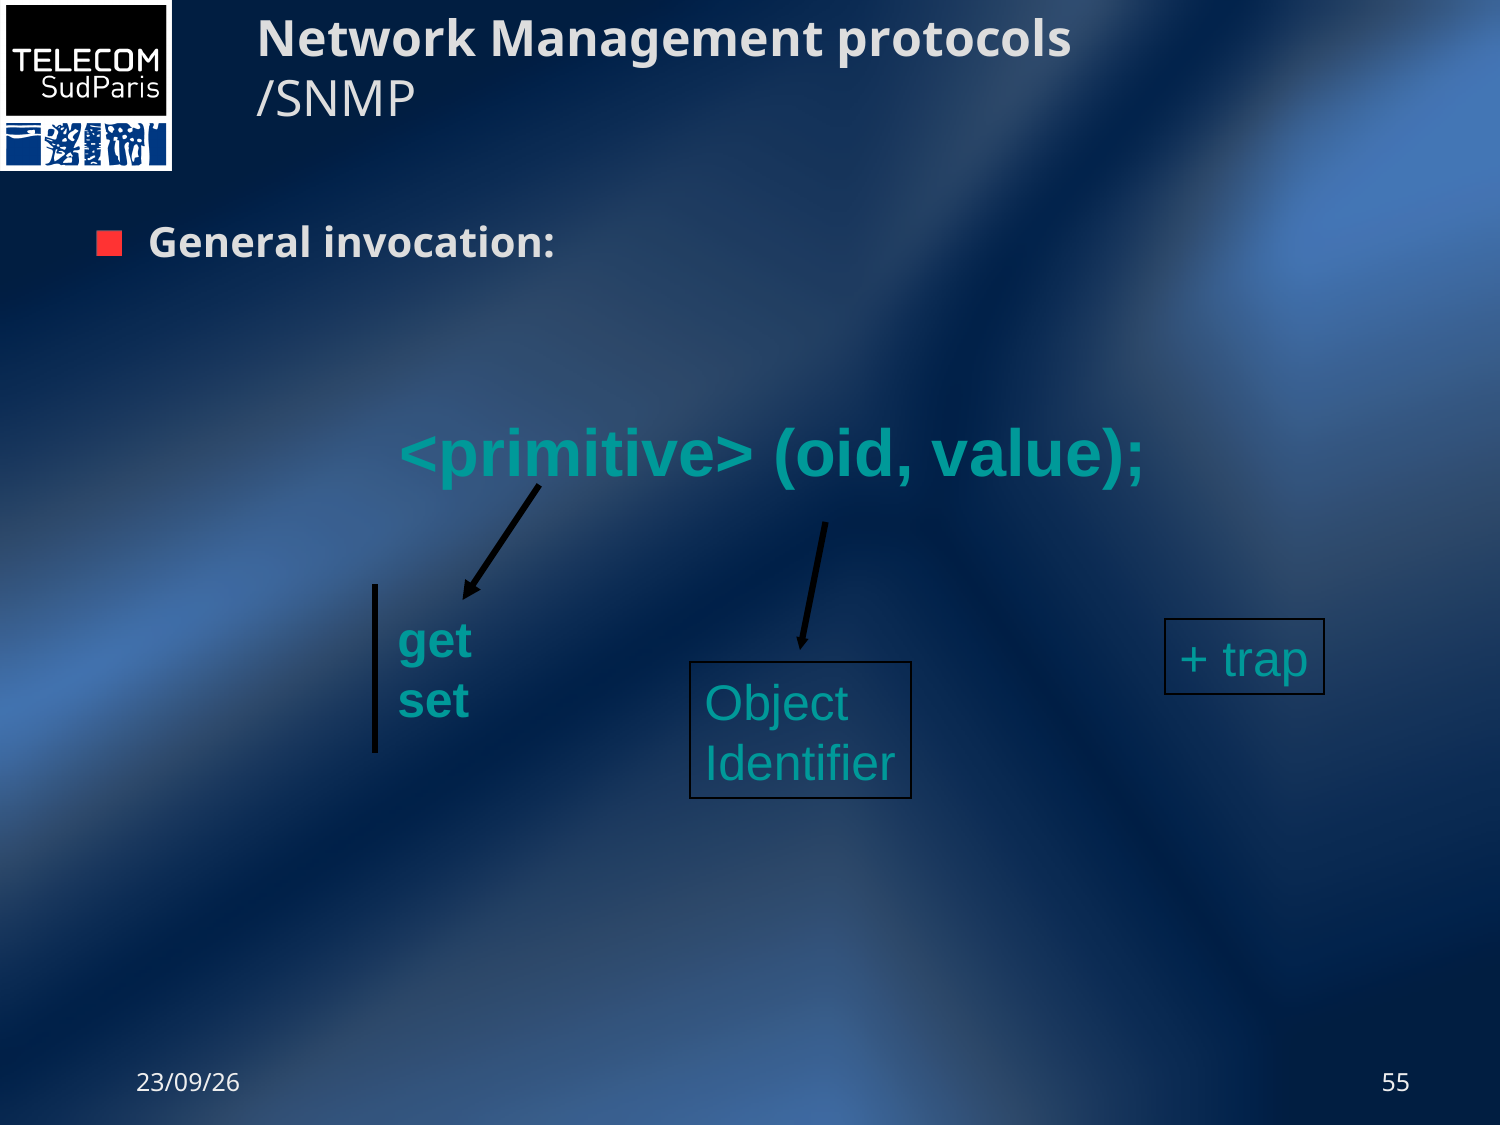

# Network Management protocols /SNMP
General invocation:
<primitive> (oid, value);
get
set
+ trap
Object
Identifier
55